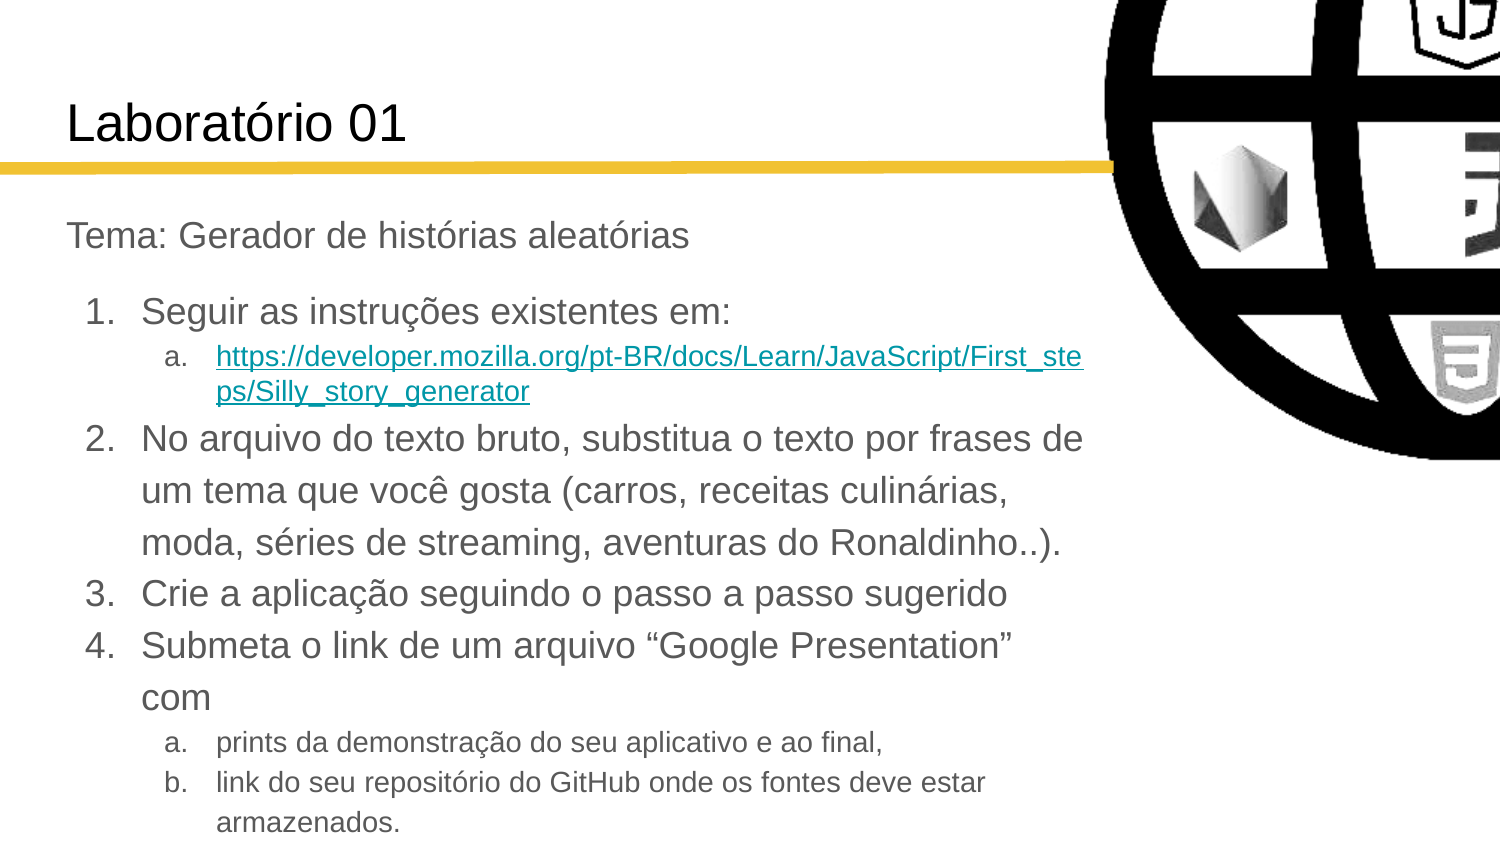

# Laboratório 01
Tema: Gerador de histórias aleatórias
Seguir as instruções existentes em:
https://developer.mozilla.org/pt-BR/docs/Learn/JavaScript/First_steps/Silly_story_generator
No arquivo do texto bruto, substitua o texto por frases de um tema que você gosta (carros, receitas culinárias, moda, séries de streaming, aventuras do Ronaldinho..).
Crie a aplicação seguindo o passo a passo sugerido
Submeta o link de um arquivo “Google Presentation” com
prints da demonstração do seu aplicativo e ao final,
link do seu repositório do GitHub onde os fontes deve estar armazenados.